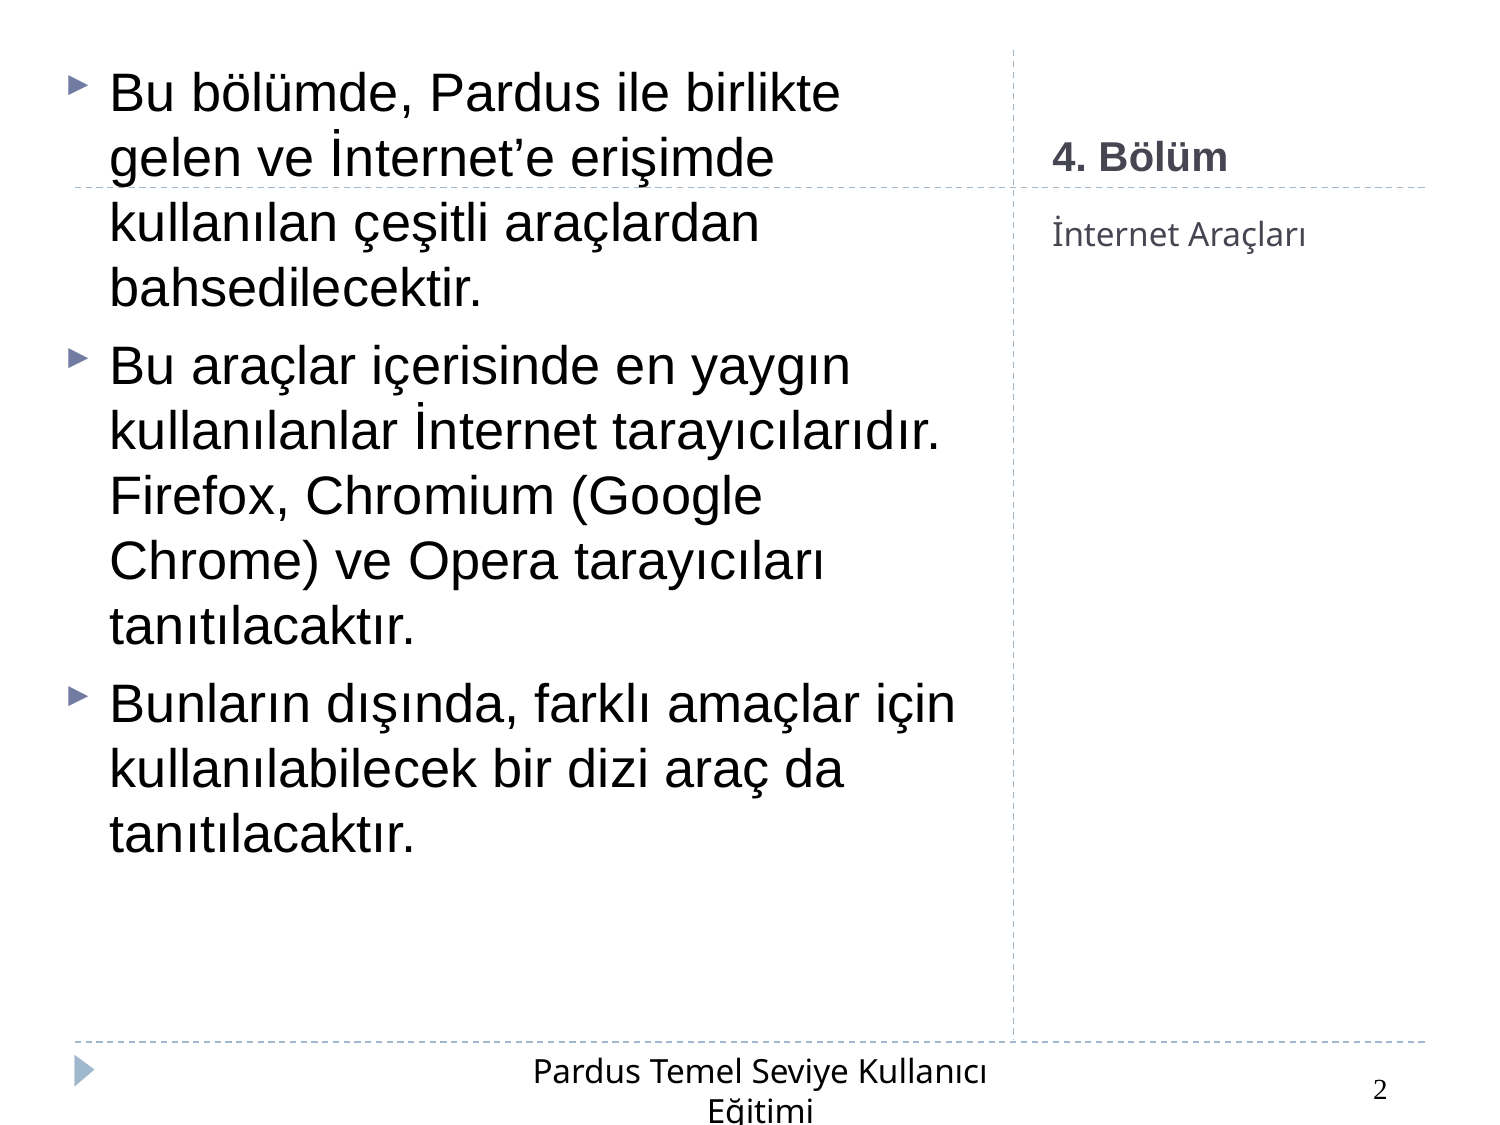

Bu bölümde, Pardus ile birlikte gelen ve İnternet’e erişimde kullanılan çeşitli araçlardan bahsedilecektir.
Bu araçlar içerisinde en yaygın kullanılanlar İnternet tarayıcılarıdır. Firefox, Chromium (Google Chrome) ve Opera tarayıcıları tanıtılacaktır.
Bunların dışında, farklı amaçlar için kullanılabilecek bir dizi araç da tanıtılacaktır.
# 4. Bölüm
İnternet Araçları